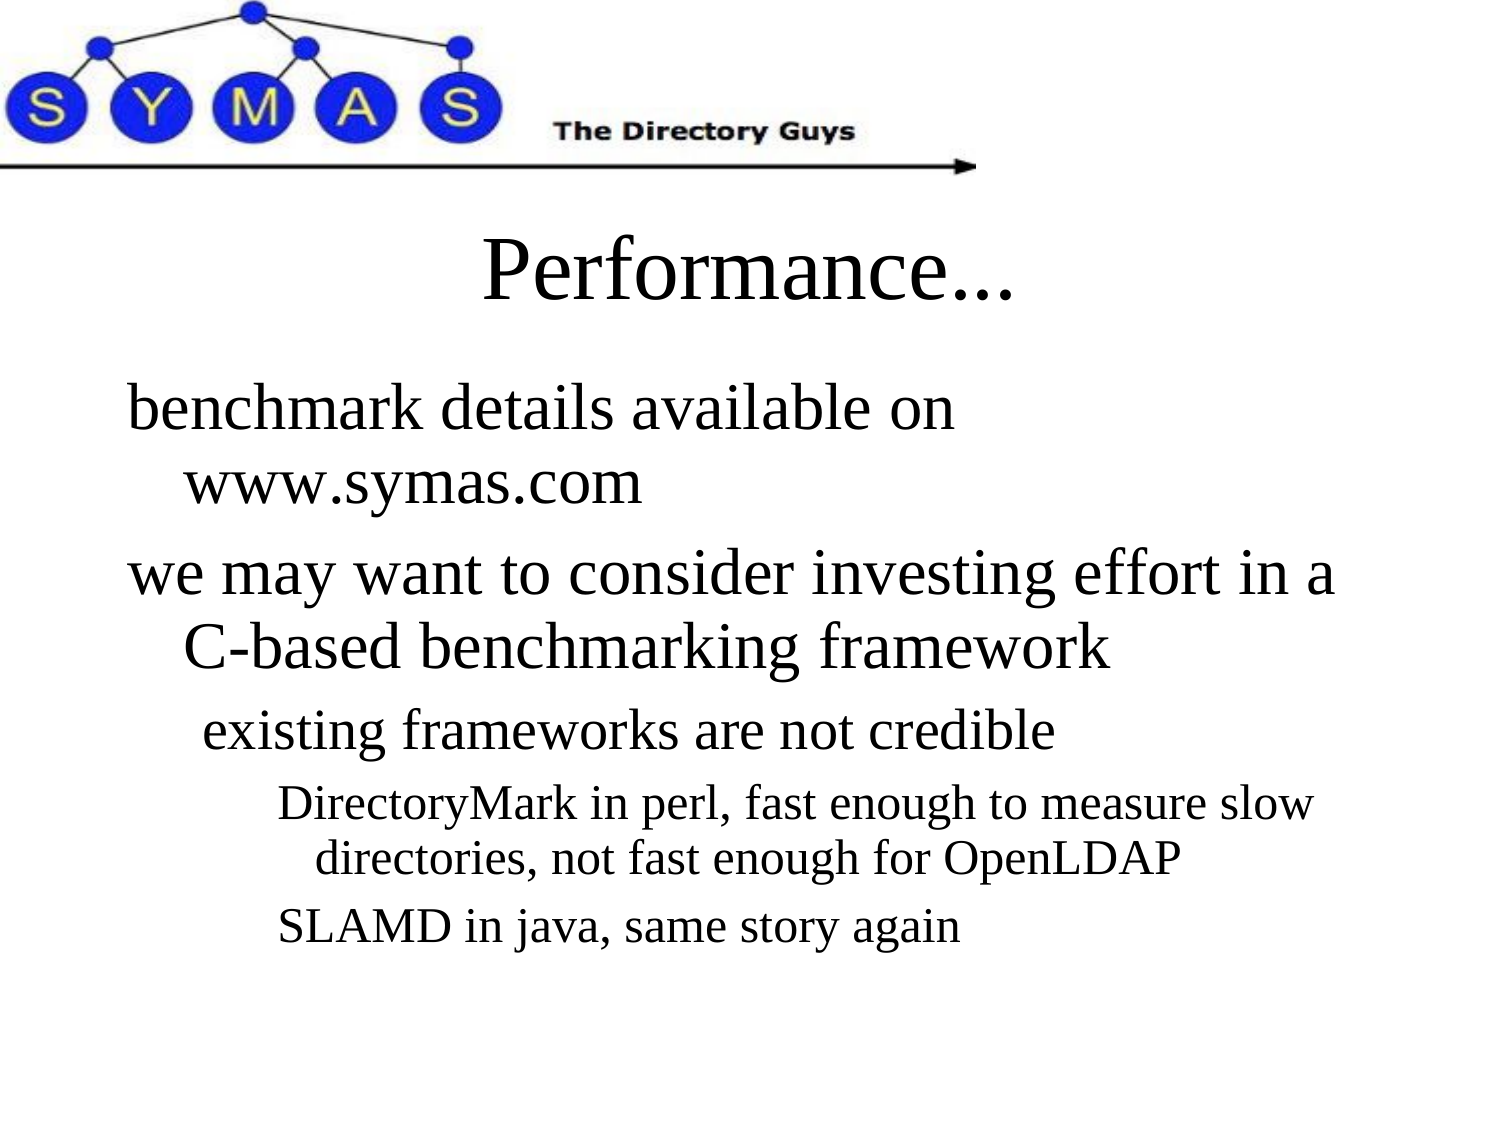

# Performance...
benchmark details available on www.symas.com
we may want to consider investing effort in a C-based benchmarking framework
existing frameworks are not credible
DirectoryMark in perl, fast enough to measure slow directories, not fast enough for OpenLDAP
SLAMD in java, same story again